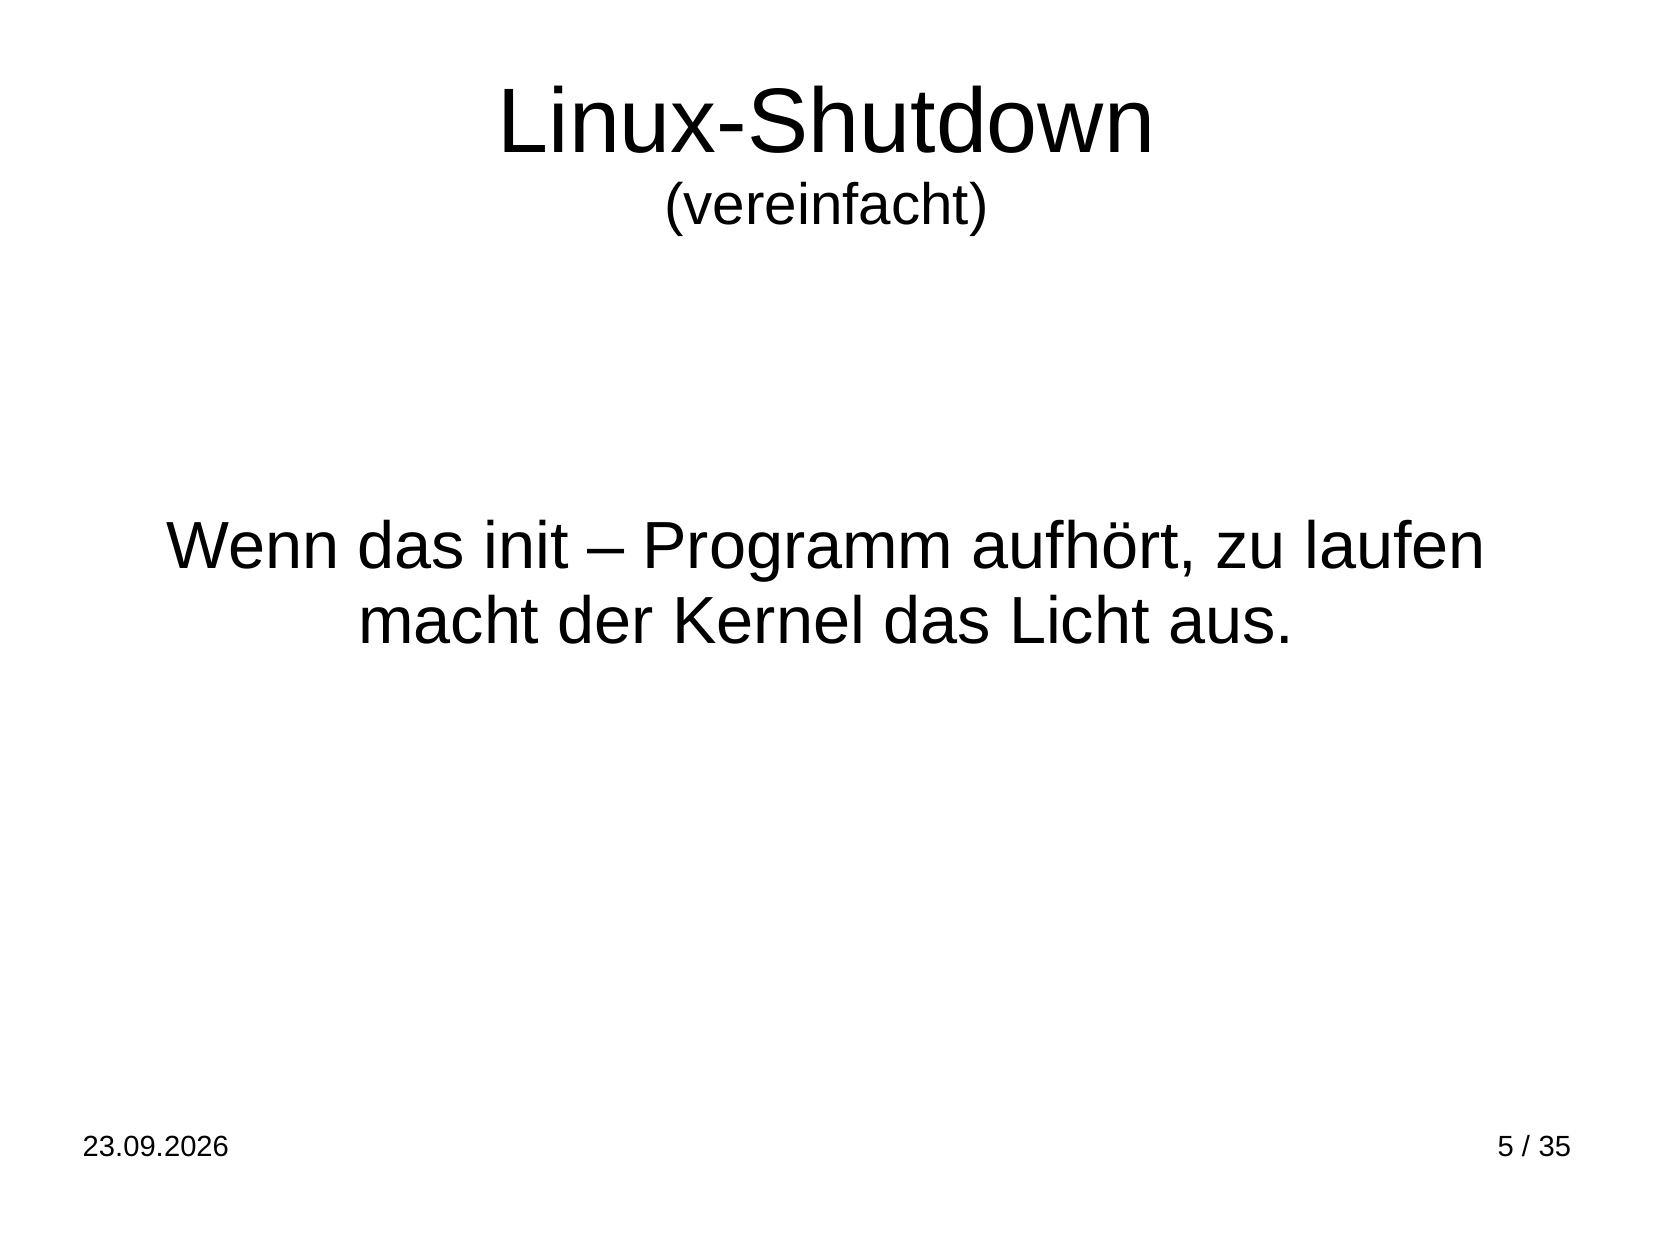

# Linux-Shutdown (vereinfacht)
Wenn das init – Programm aufhört, zu laufen
macht der Kernel das Licht aus.